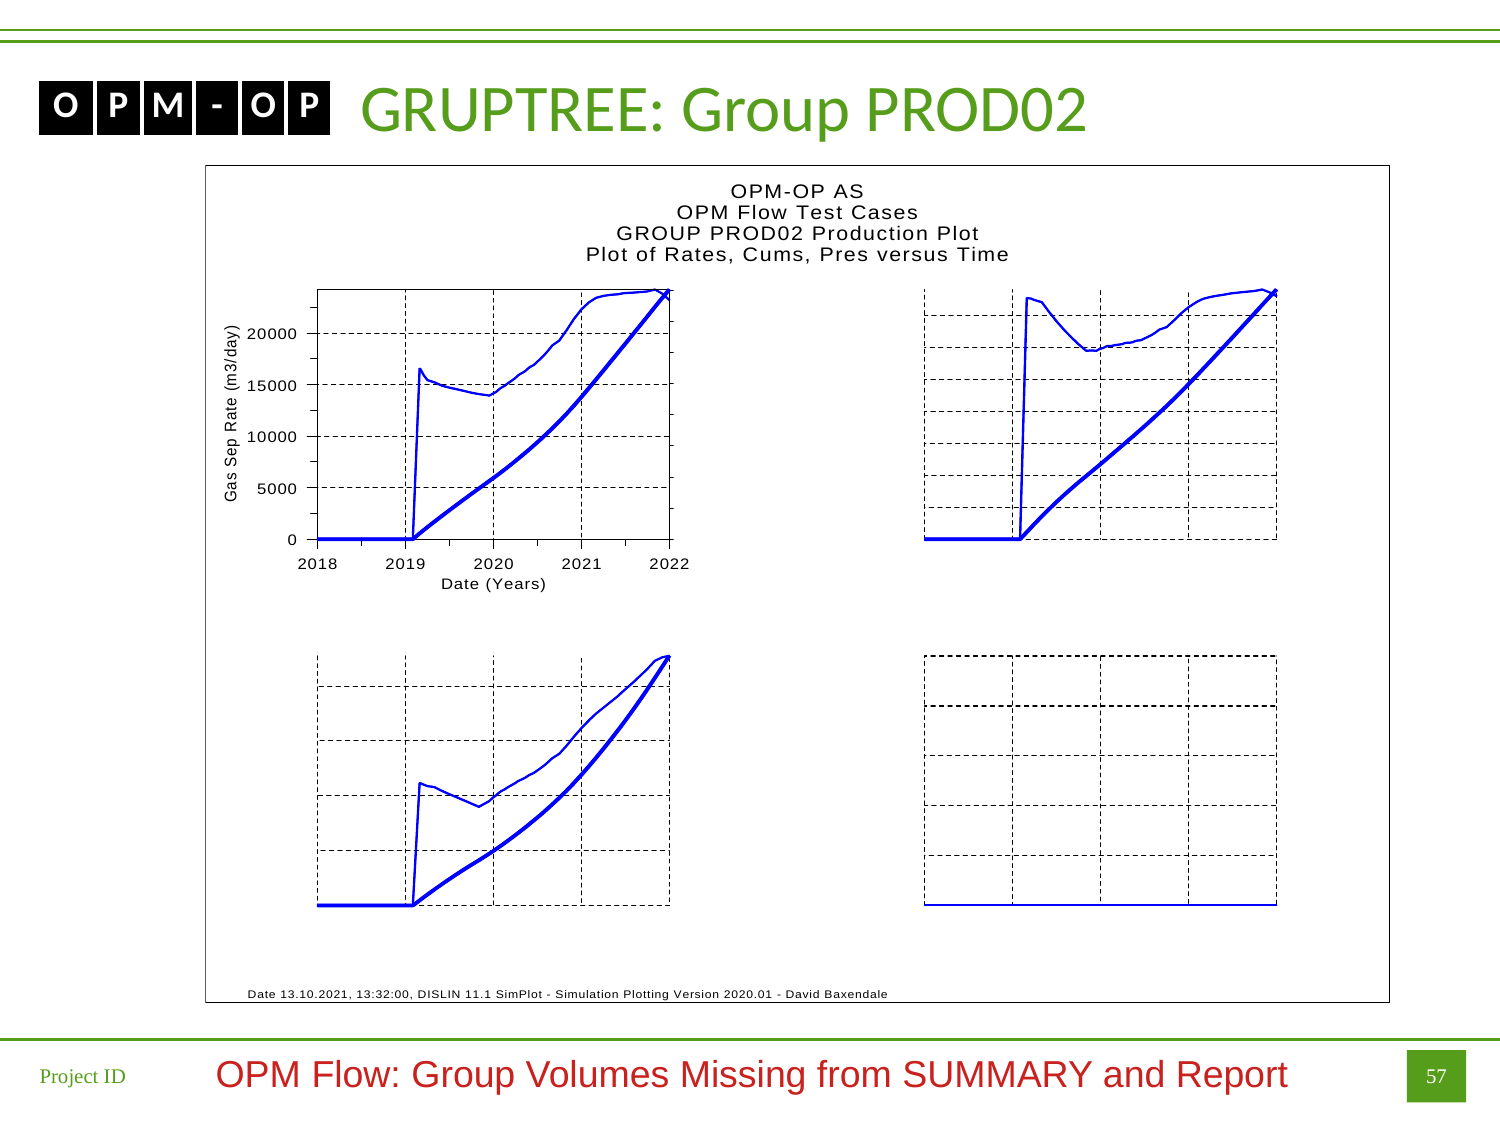

# GRUPTREE: Group PROD02
OPM Flow: Group Volumes Missing from SUMMARY and Report
Project ID
57